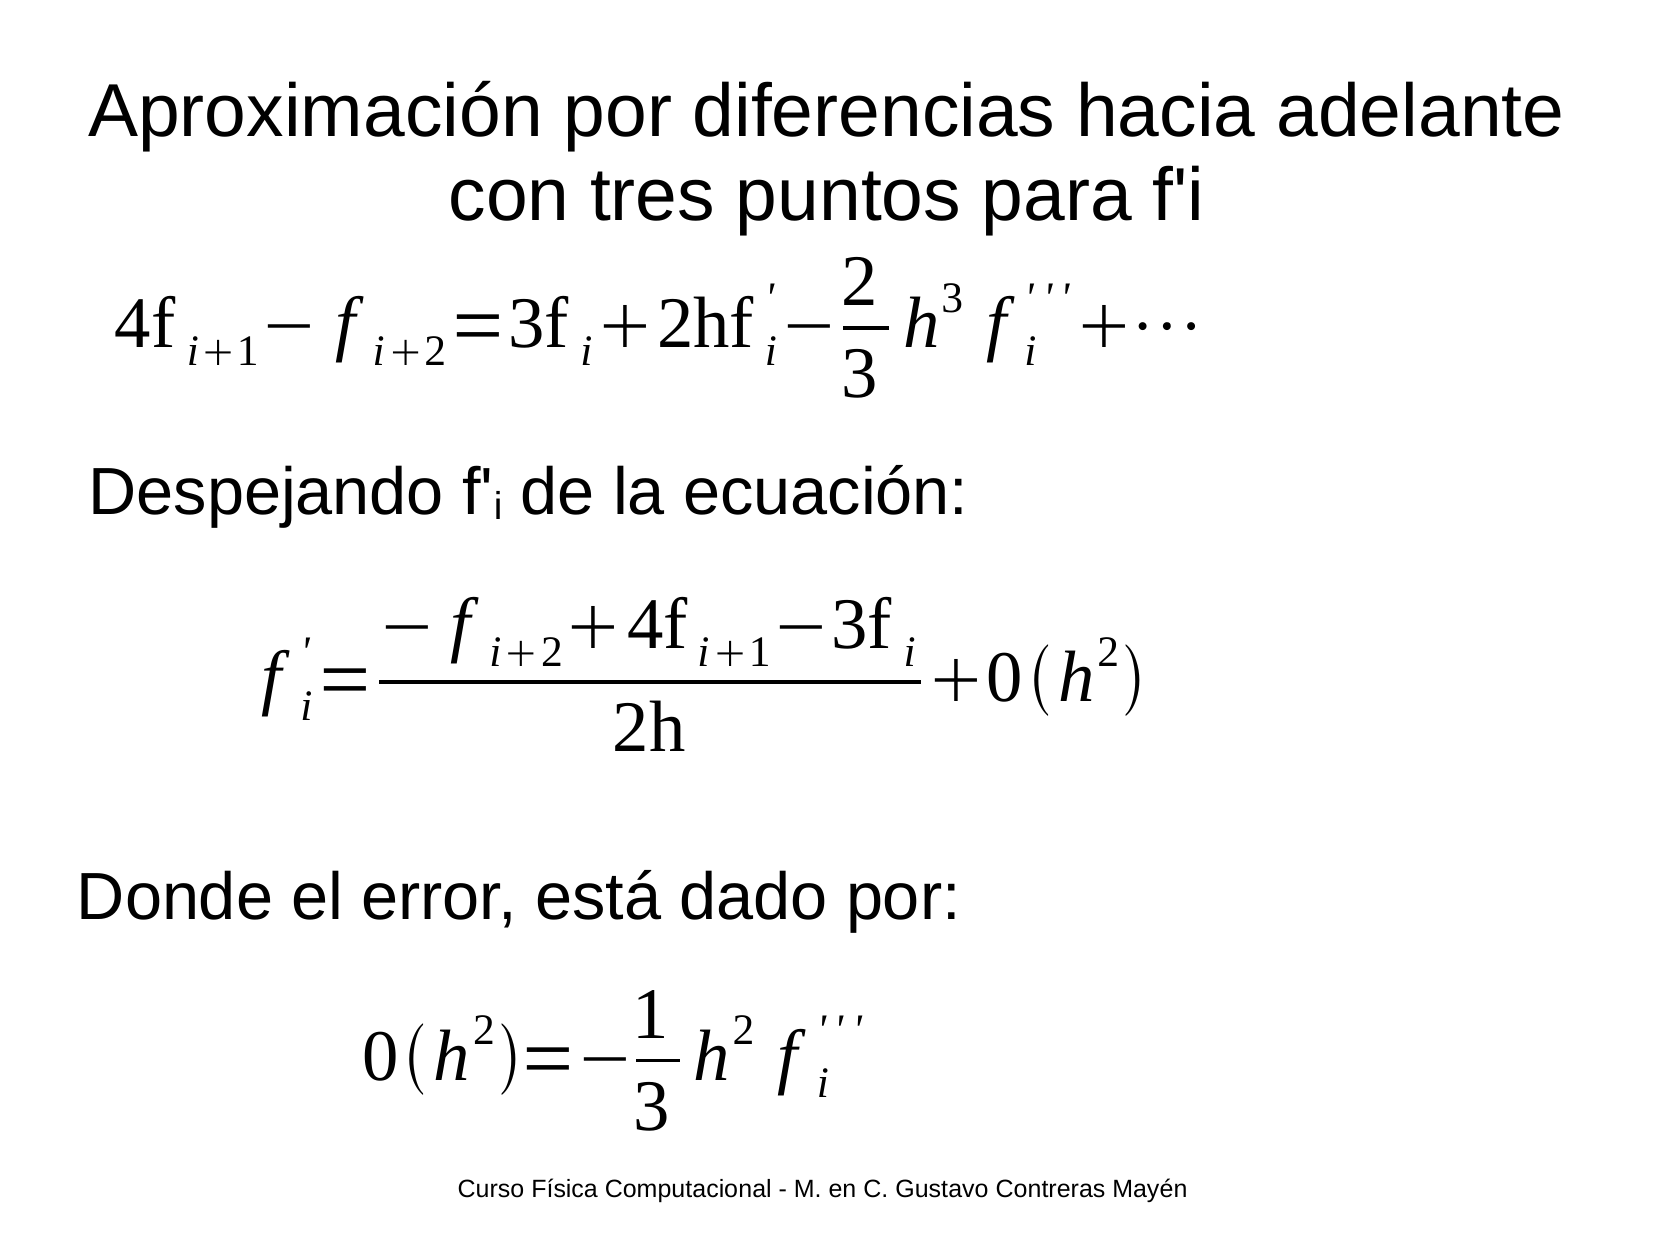

# Aproximación por diferencias hacia adelante con tres puntos para f'i
Despejando f'i de la ecuación:
Donde el error, está dado por: